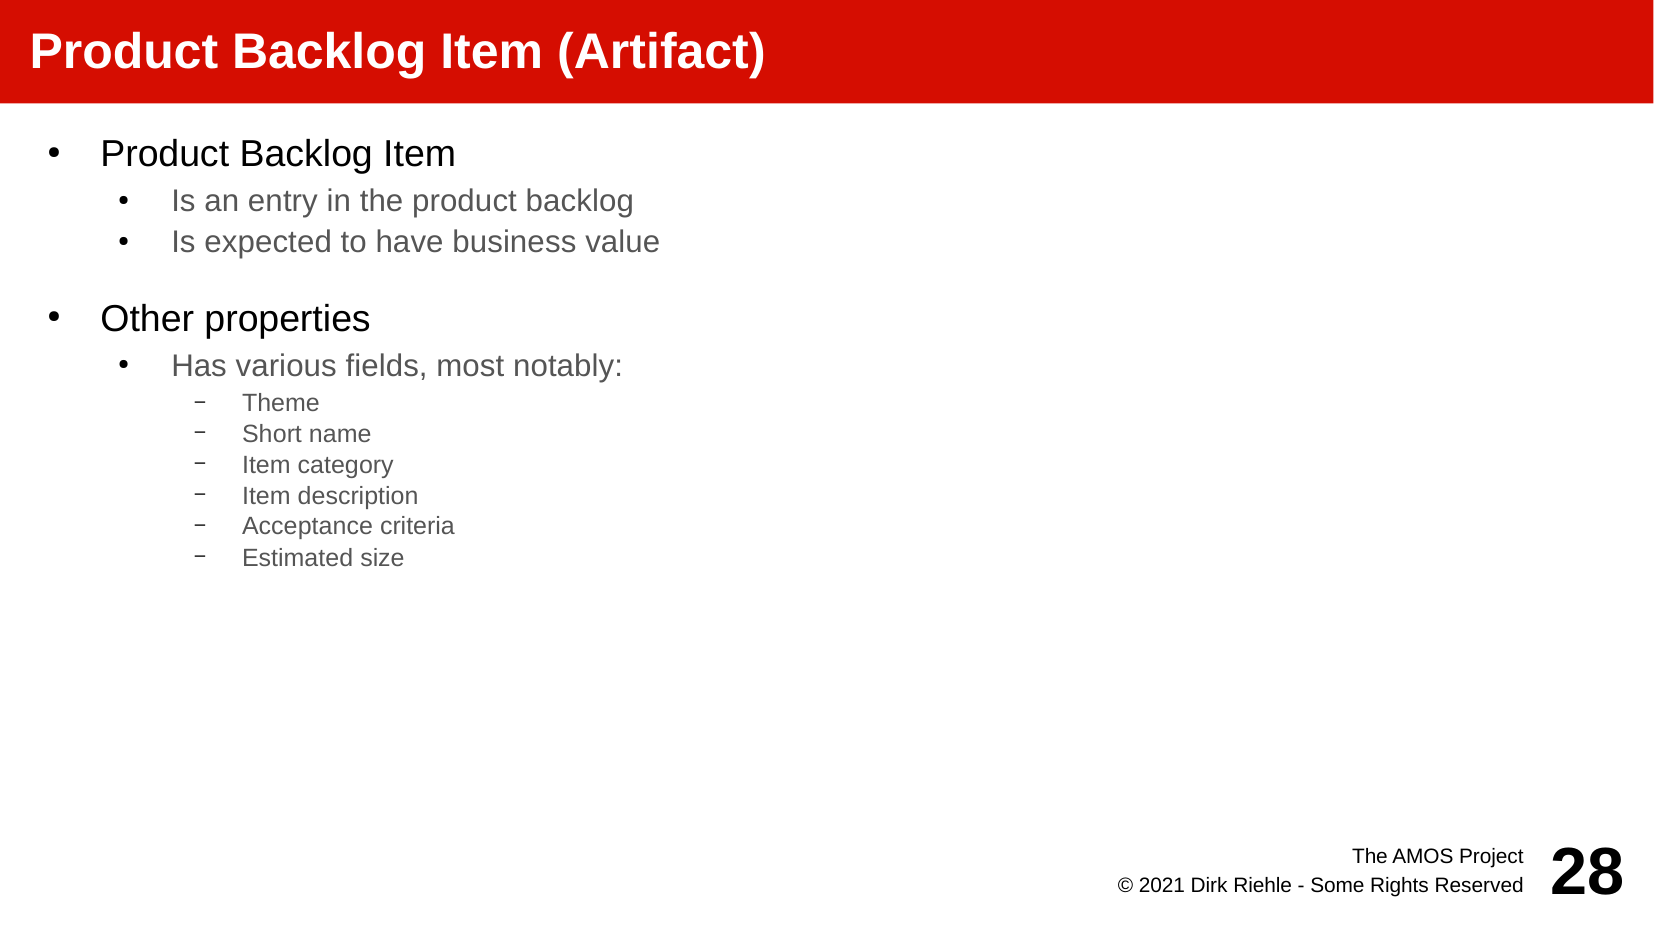

# Product Backlog Item (Artifact)
Product Backlog Item
Is an entry in the product backlog
Is expected to have business value
Other properties
Has various fields, most notably:
Theme
Short name
Item category
Item description
Acceptance criteria
Estimated size
The AMOS Project
28
© 2021 Dirk Riehle - Some Rights Reserved